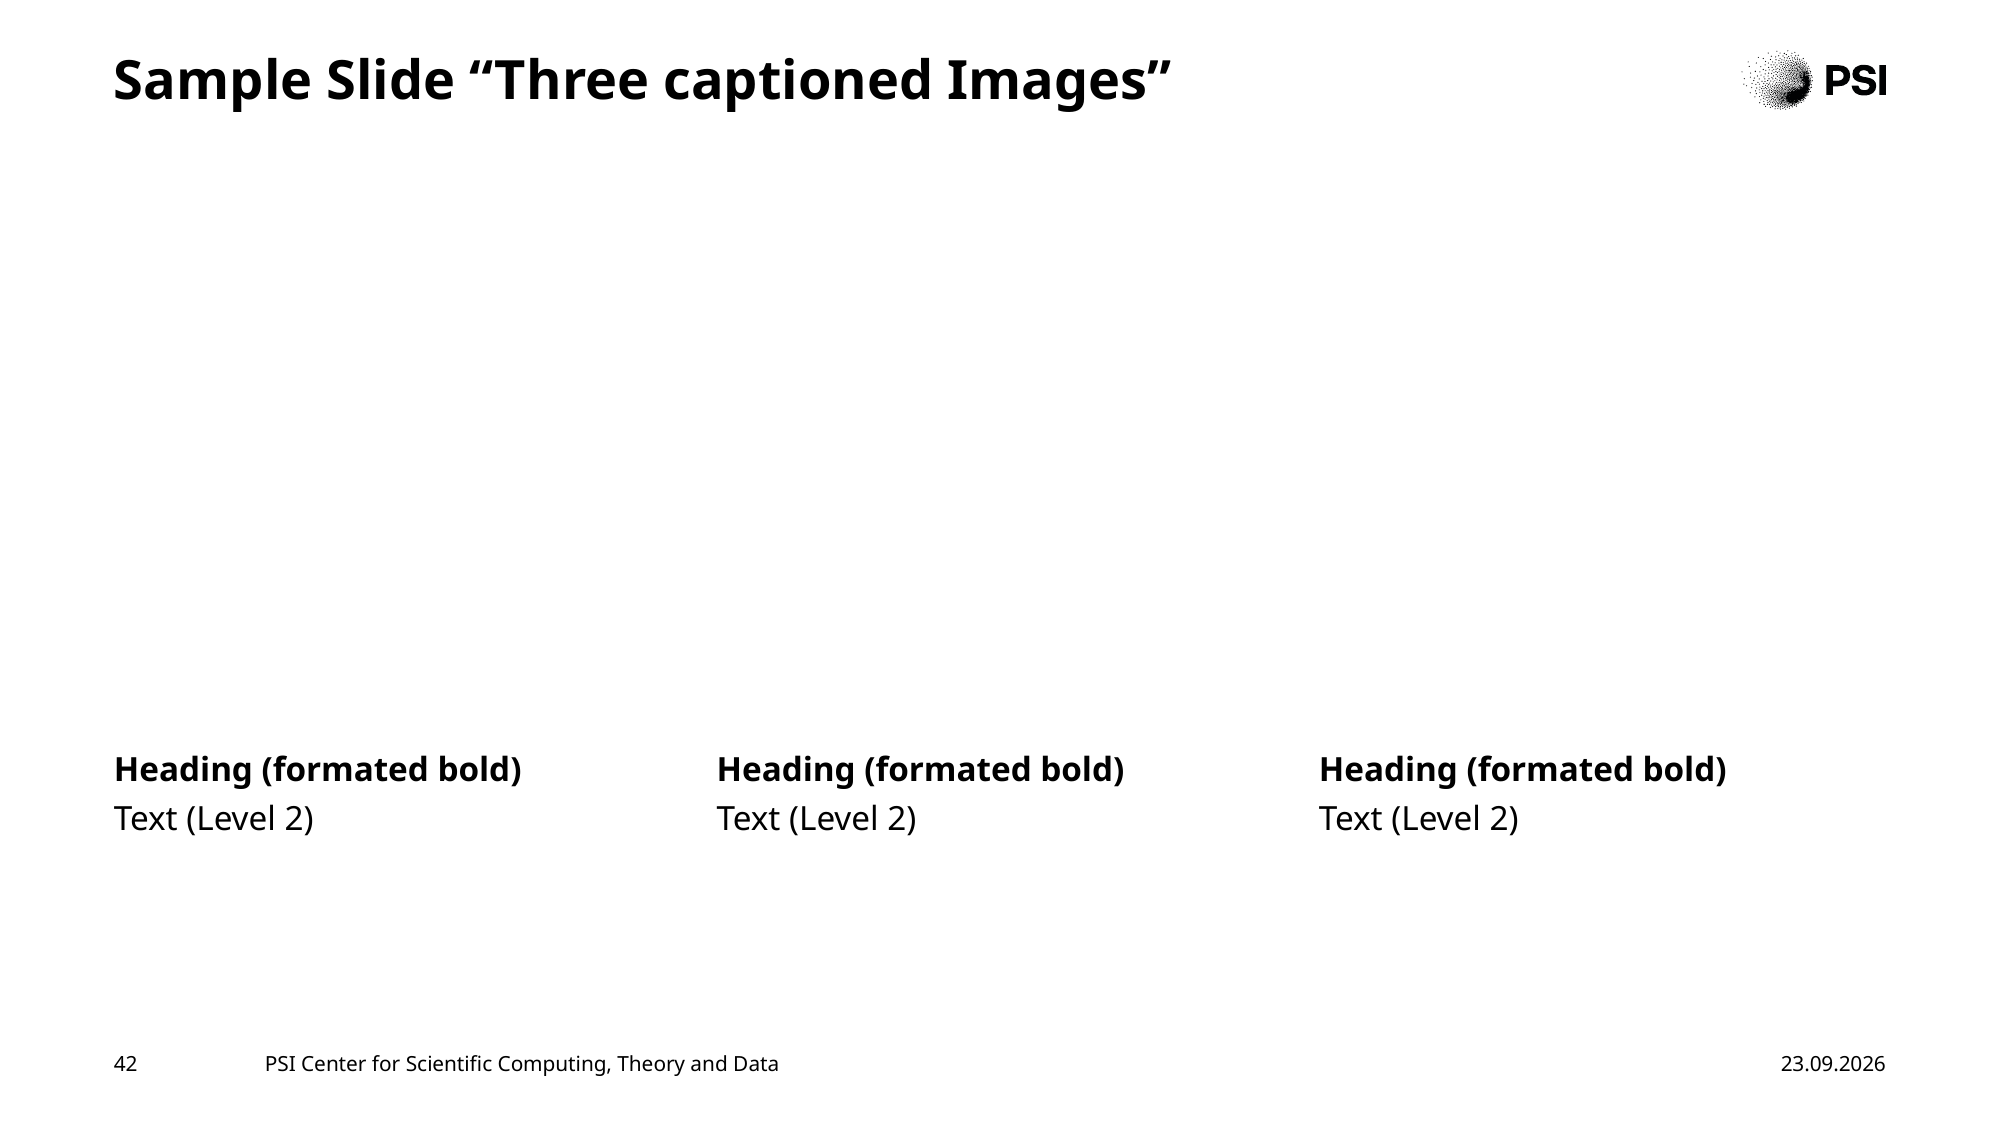

# Sample Slide “Three captioned Images”
Heading (formated bold)
Text (Level 2)
Heading (formated bold)
Text (Level 2)
Heading (formated bold)
Text (Level 2)
42
PSI Center for Scientific Computing, Theory and Data